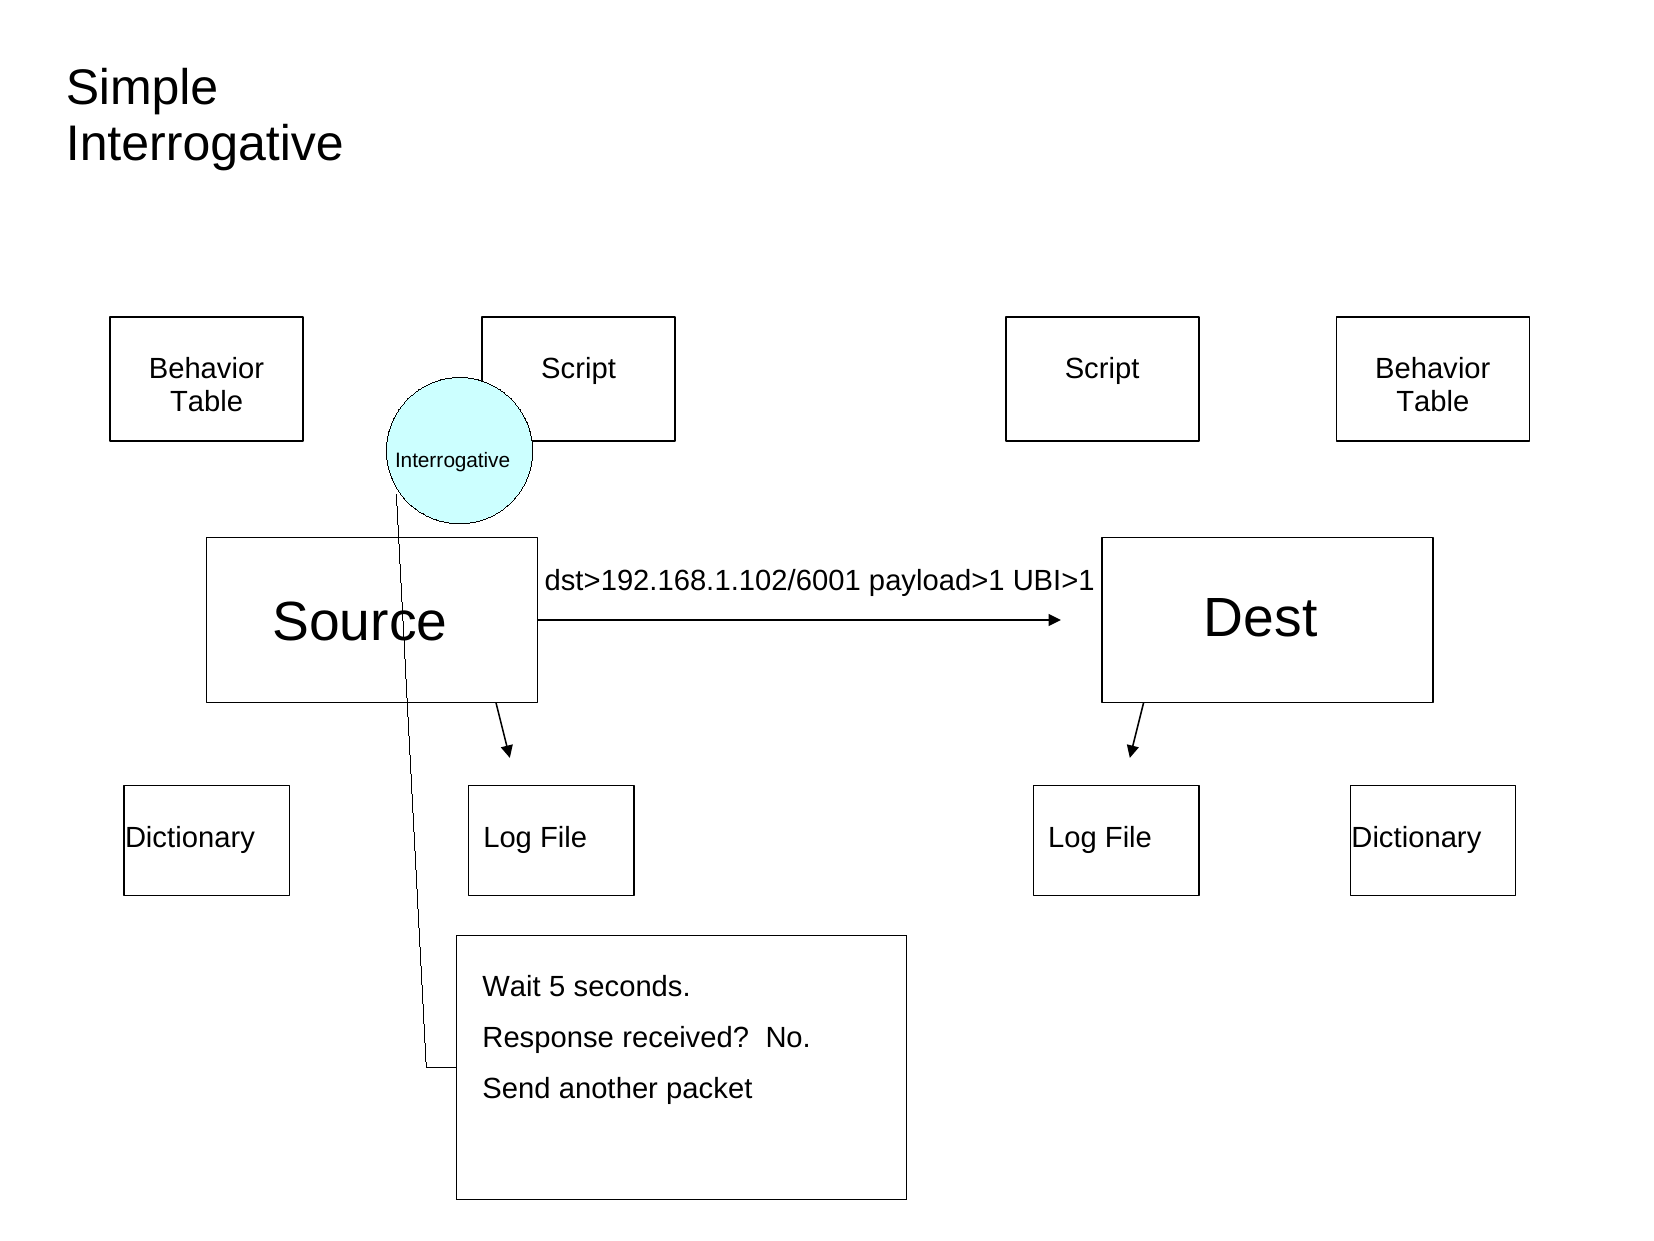

#
Simple
Interrogative
Behavior Table
Script
Script
Behavior Table
Interrogative
dst>192.168.1.102/6001 payload>1 UBI>1
Dest
Source
Dictionary
Log File
Log File
Dictionary
Wait 5 seconds.
Response received? No.
Send another packet